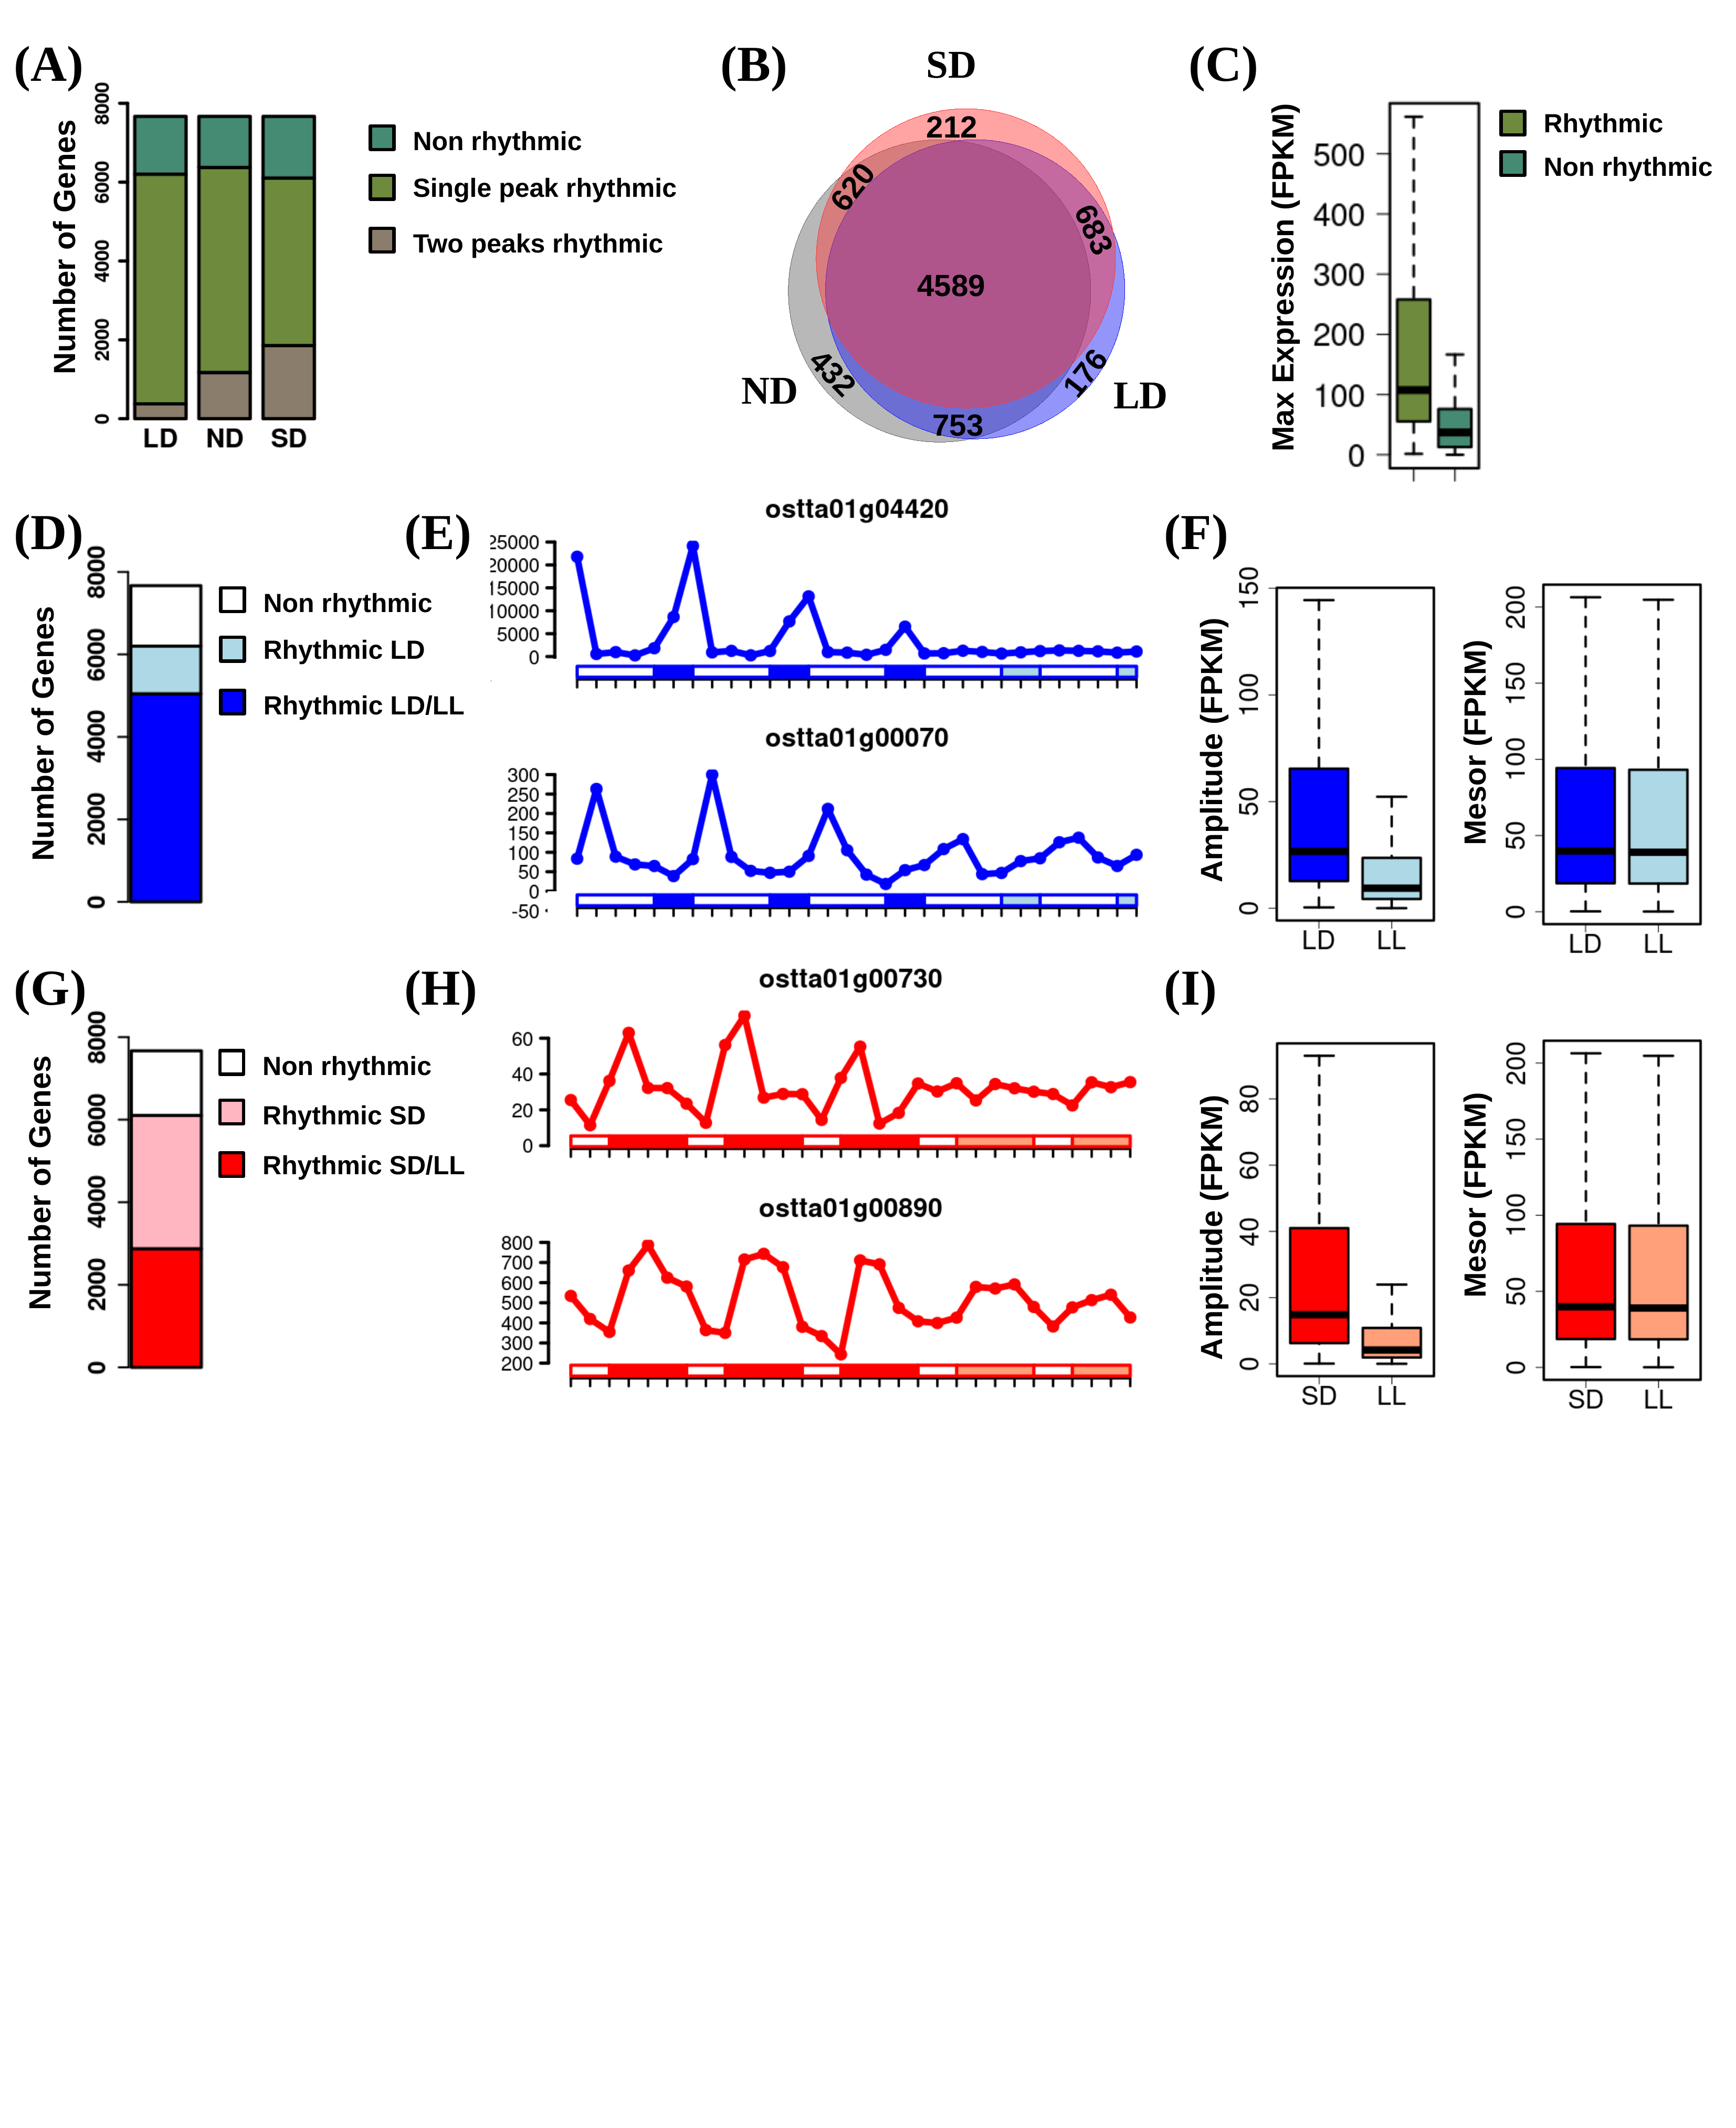

(A)
(B)
(C)
SD
Rhythmic
212
Non rhythmic
620
Non rhythmic
Number of Genes
Single peak rhythmic
Two peaks rhythmic
Max Expression (FPKM)
683
4589
176
ND
LD
432
753
 (D)
 (E)
 (F)
Non rhythmic
Mesor (FPKM)
Rhythmic LD
Number of Genes
Amplitude (FPKM)
Rhythmic LD/LL
 (G)
 (H)
 (I)
Non rhythmic
Mesor (FPKM)
Number of Genes
Rhythmic SD
Amplitude (FPKM)
Rhythmic SD/LL